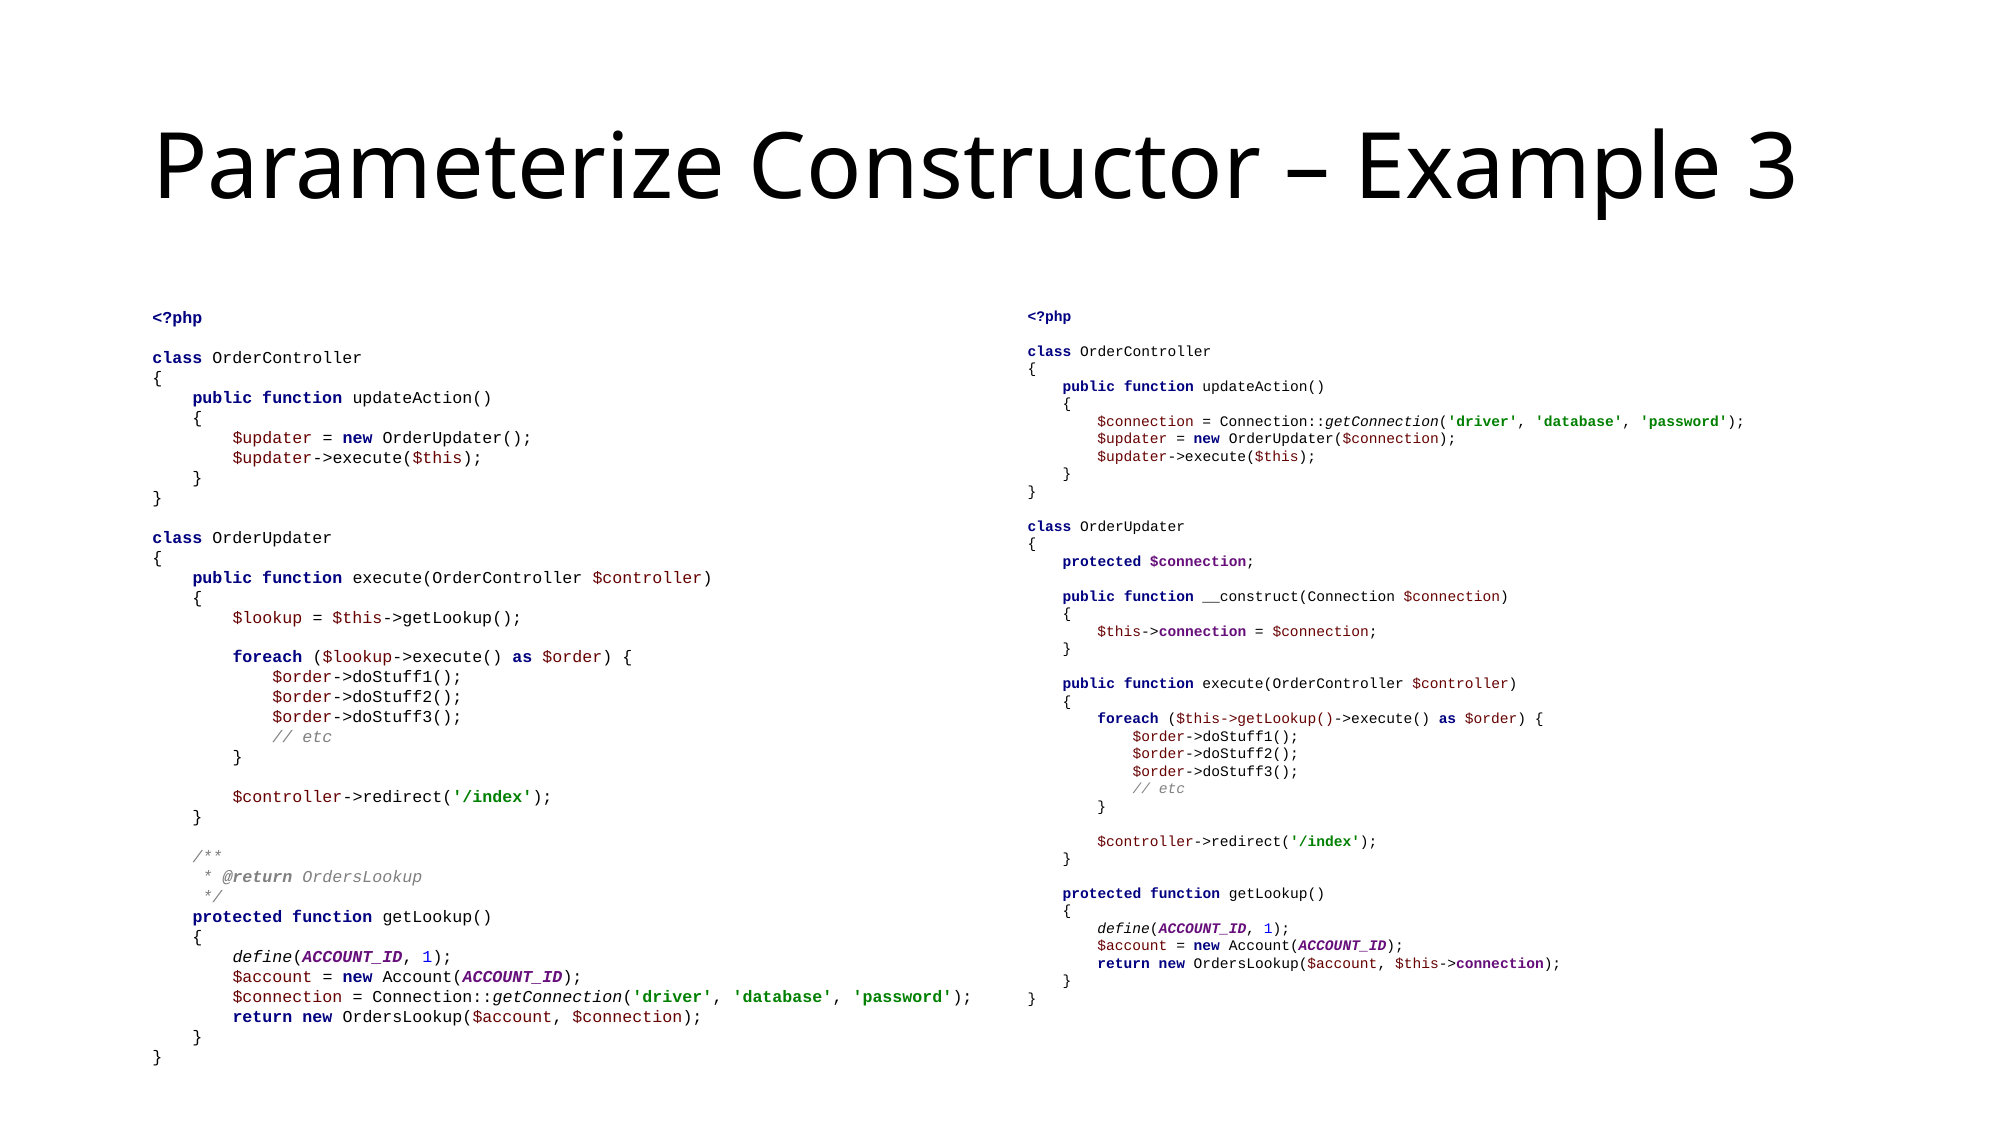

# Parameterize Constructor – Example 3
<?php
class OrderController
{
 public function updateAction()
 {
 $updater = new OrderUpdater();
 $updater->execute($this);
 }
}
class OrderUpdater
{
 public function execute(OrderController $controller)
 {
 $lookup = $this->getLookup();
 foreach ($lookup->execute() as $order) {
 $order->doStuff1();
 $order->doStuff2();
 $order->doStuff3();
 // etc
 }
 $controller->redirect('/index');
 }
 /**
 * @return OrdersLookup
 */
 protected function getLookup()
 {
 define(ACCOUNT_ID, 1);
 $account = new Account(ACCOUNT_ID);
 $connection = Connection::getConnection('driver', 'database', 'password');
 return new OrdersLookup($account, $connection);
 }
}
<?php
class OrderController
{
 public function updateAction()
 {
 $connection = Connection::getConnection('driver', 'database', 'password');
 $updater = new OrderUpdater($connection);
 $updater->execute($this);
 }
}
class OrderUpdater
{
 protected $connection;
 public function __construct(Connection $connection)
 {
 $this->connection = $connection;
 }
 public function execute(OrderController $controller)
 {
 foreach ($this->getLookup()->execute() as $order) {
 $order->doStuff1();
 $order->doStuff2();
 $order->doStuff3();
 // etc
 }
 $controller->redirect('/index');
 }
 protected function getLookup()
 {
 define(ACCOUNT_ID, 1);
 $account = new Account(ACCOUNT_ID);
 return new OrdersLookup($account, $this->connection);
 }
}